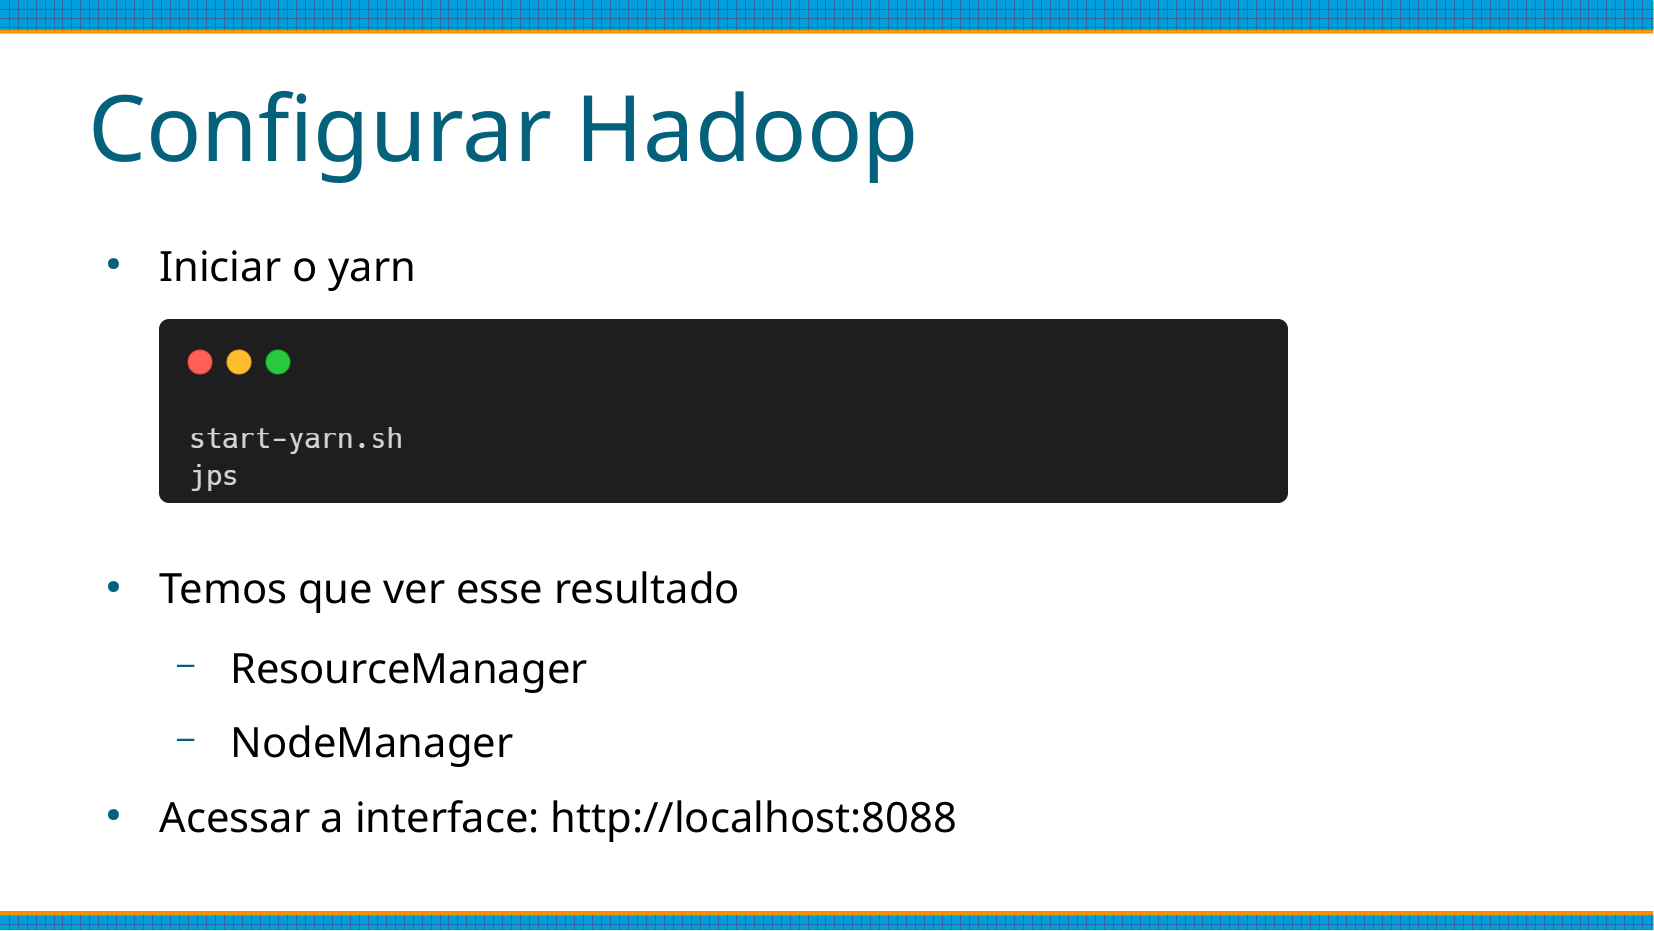

# Configurar Hadoop
Iniciar o yarn
Temos que ver esse resultado
ResourceManager
NodeManager
Acessar a interface: http://localhost:8088